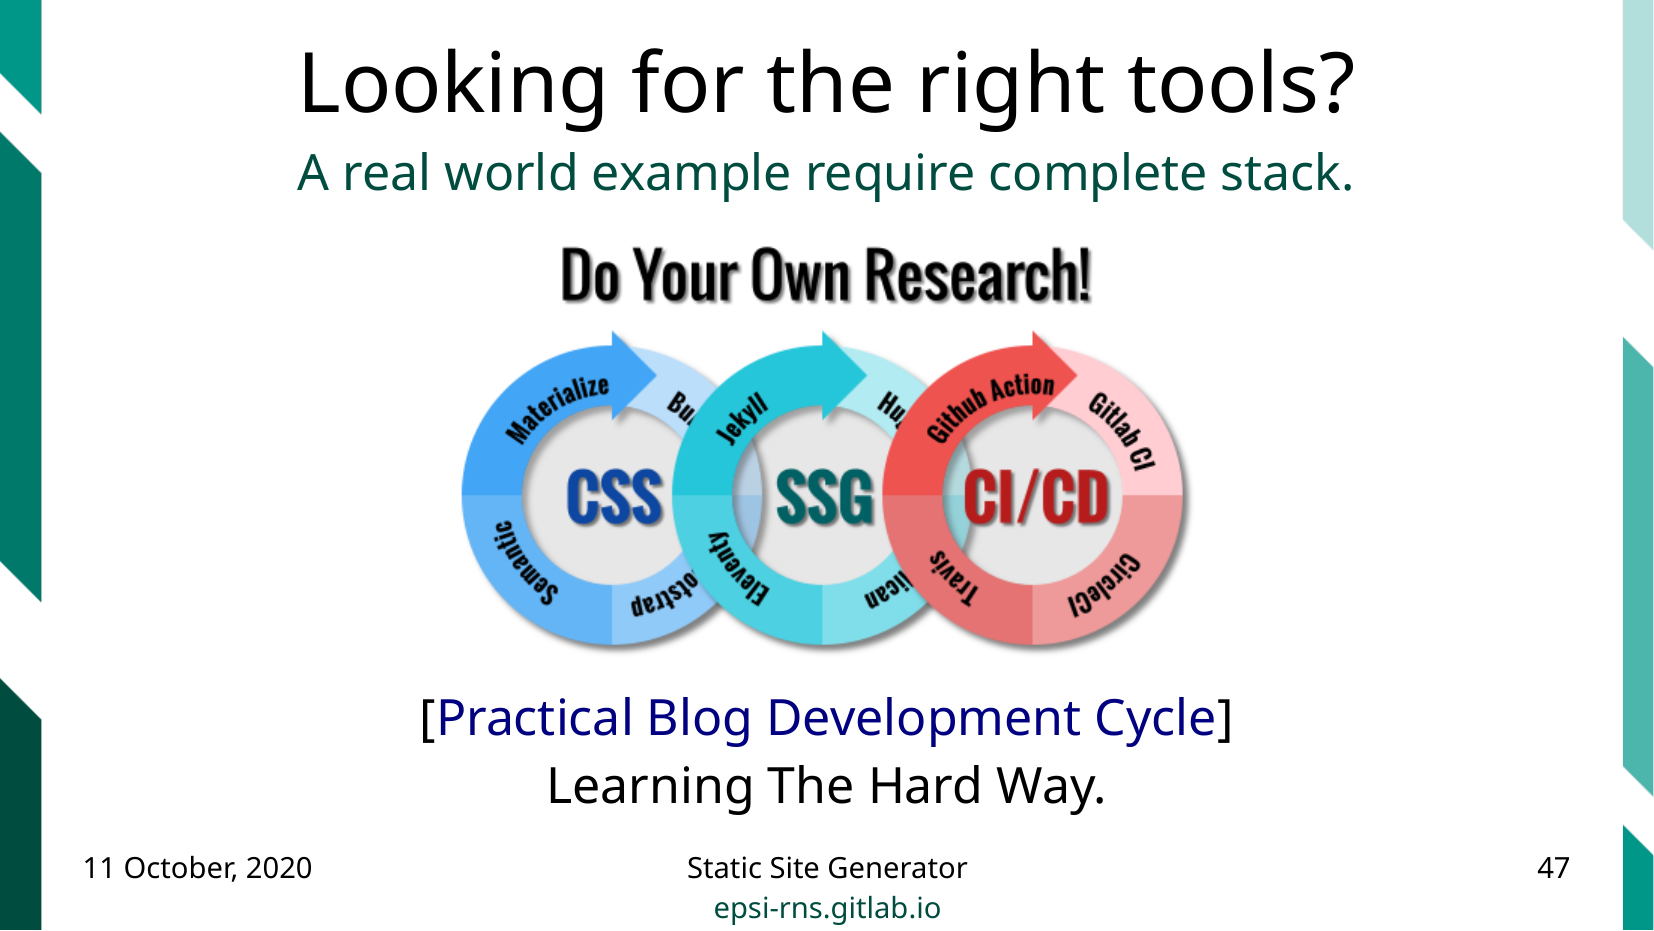

# Looking for the right tools? A real world example require complete stack.
[Practical Blog Development Cycle]
Learning The Hard Way.
11 October, 2020
Static Site Generator
47